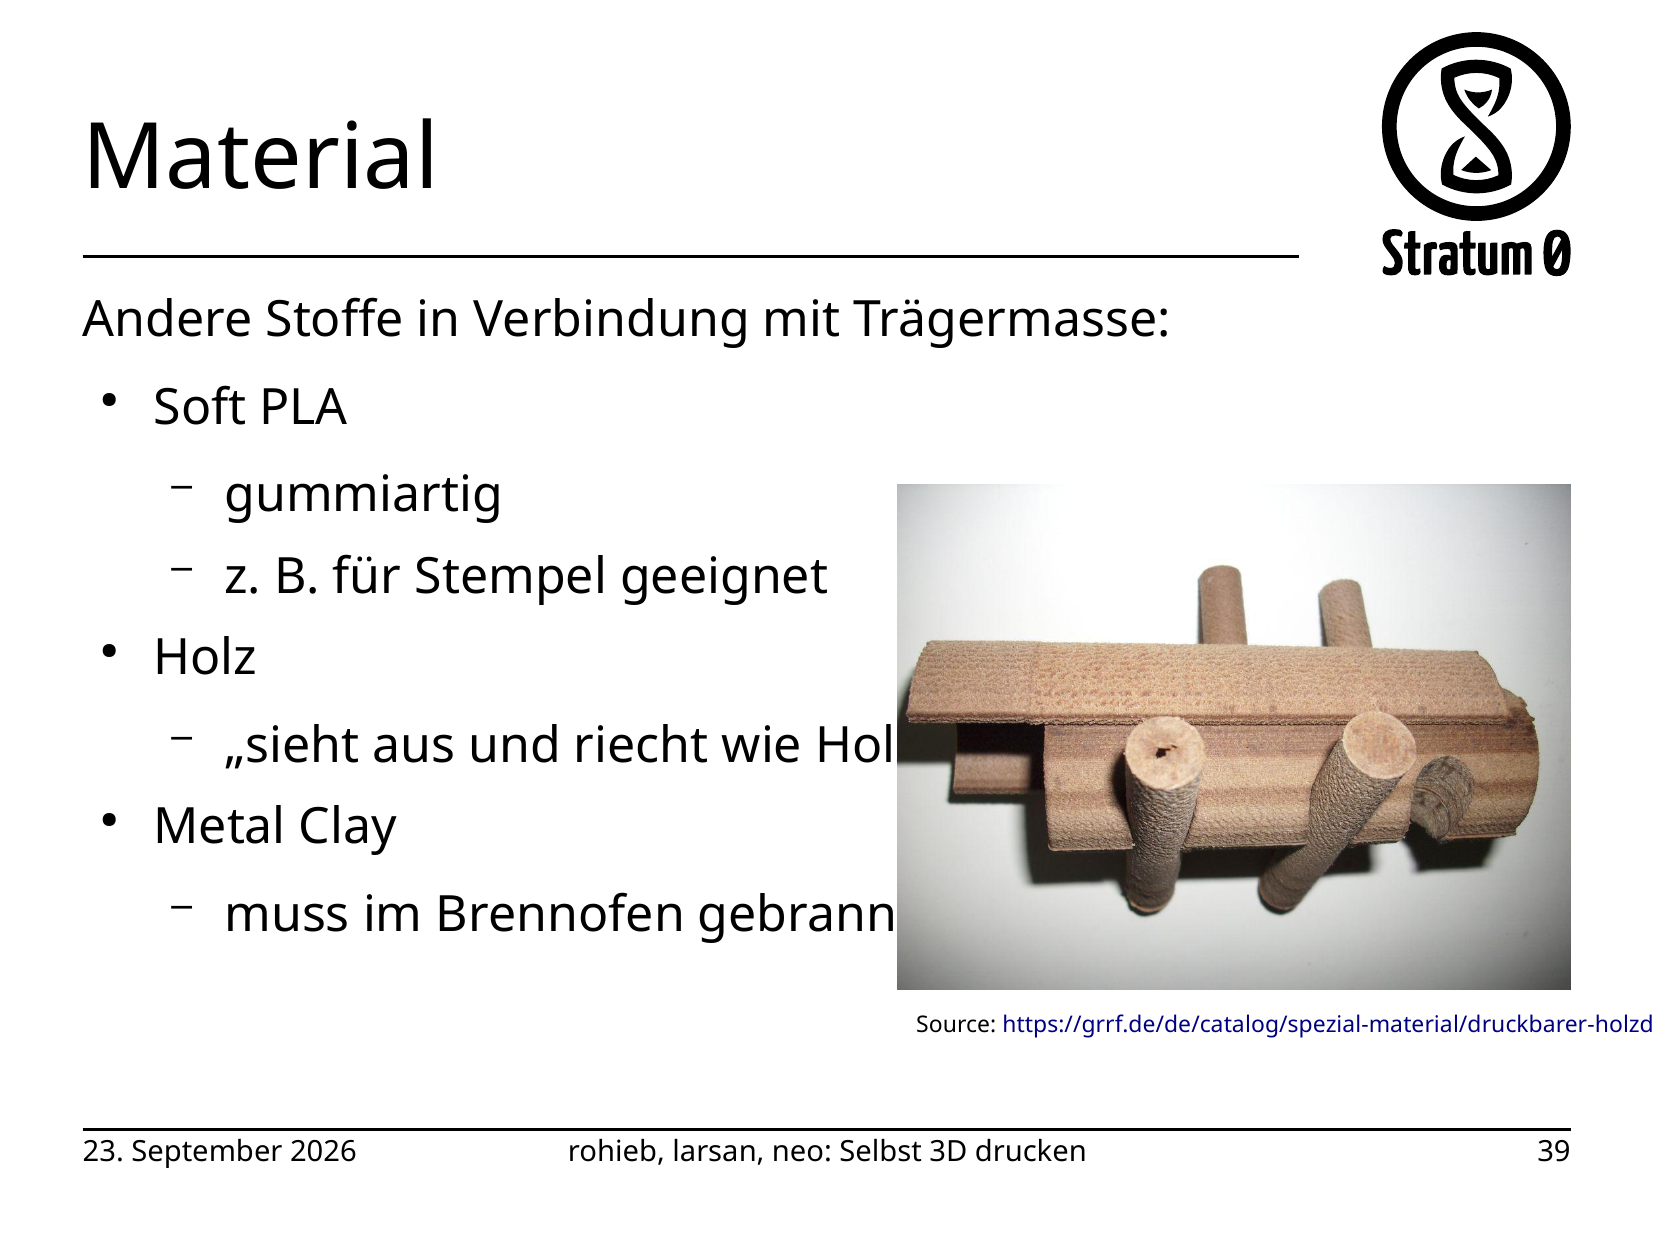

# Material
Andere Stoffe in Verbindung mit Trägermasse:
Soft PLA
gummiartig
z. B. für Stempel geeignet
Holz
„sieht aus und riecht wie Holz“
Metal Clay
muss im Brennofen gebrannt werden
Source: https://grrf.de/de/catalog/spezial-material/druckbarer-holzdraht
rohieb, larsan, neo: Selbst 3D drucken
39